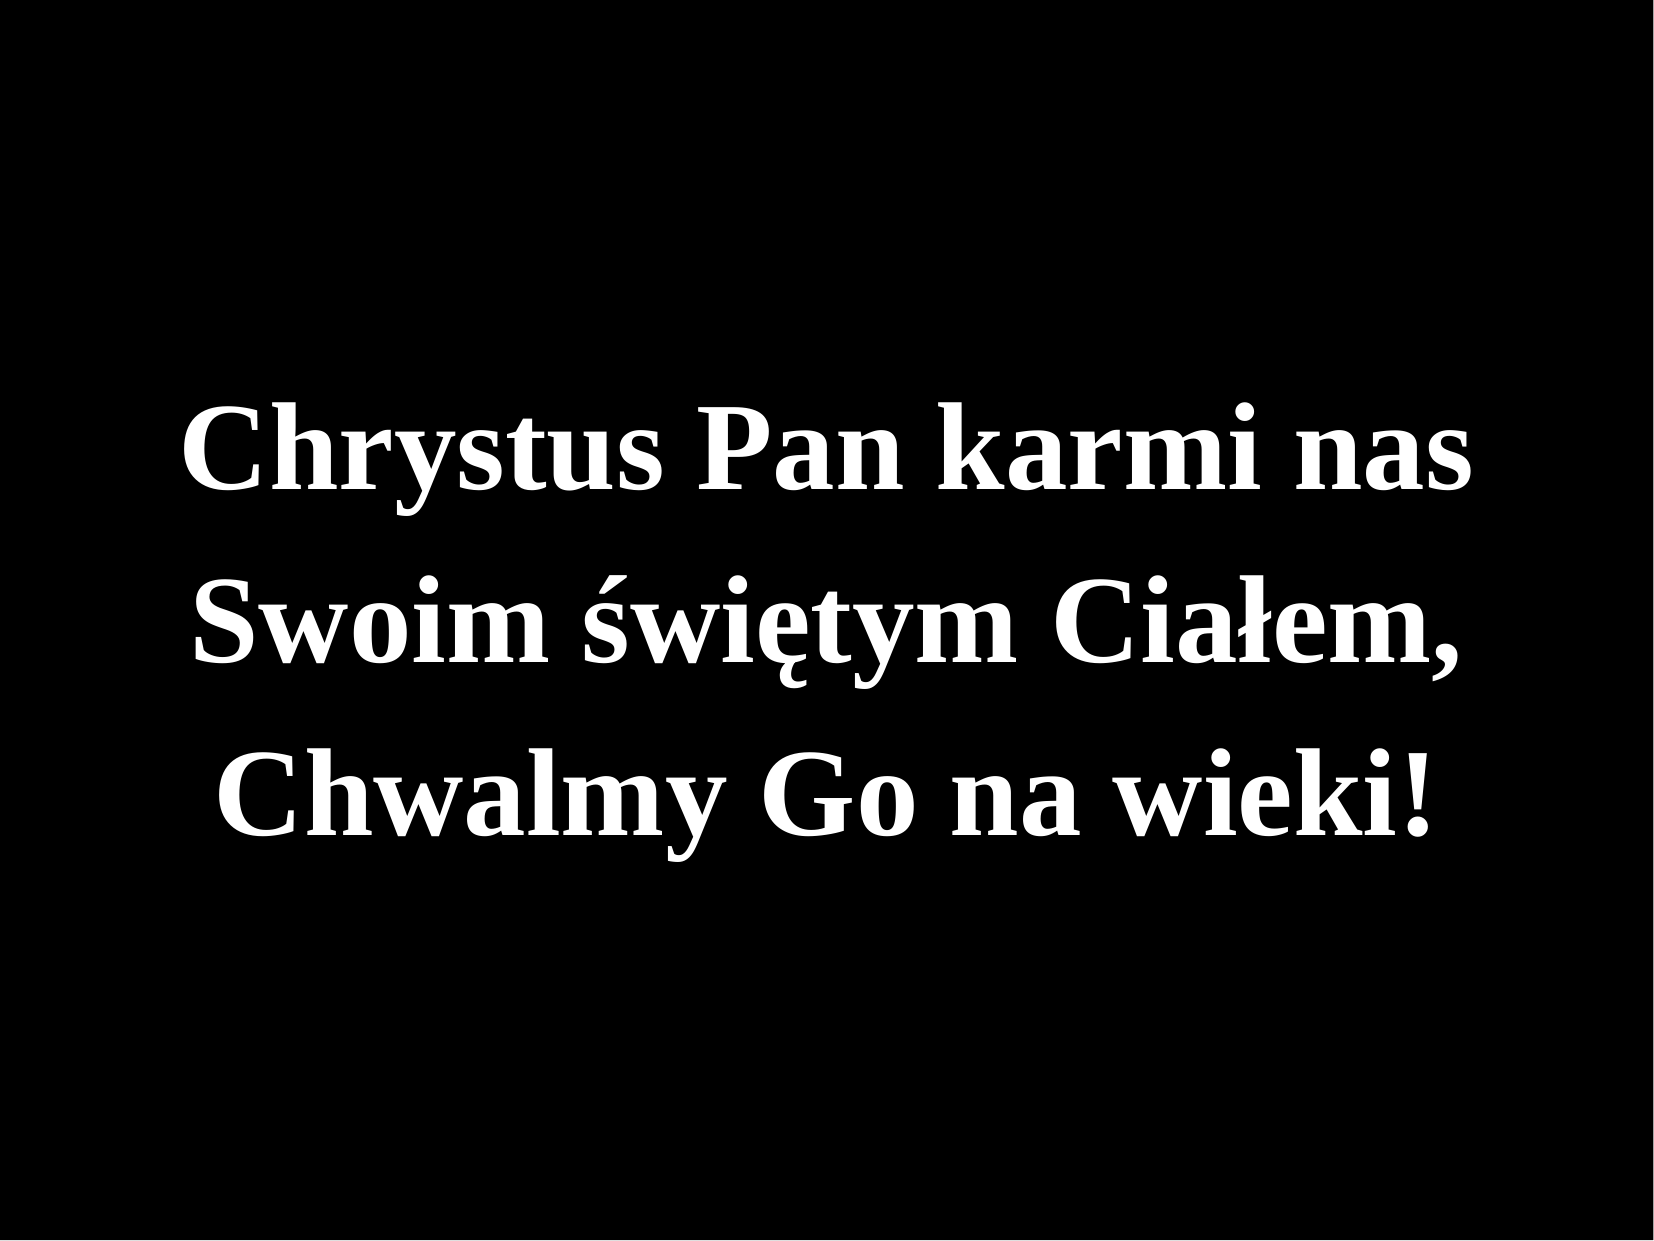

# Chrystus Pan karmi nas ppp Swoim świętym Ciałem, ppp Chwalmy Go na wieki!